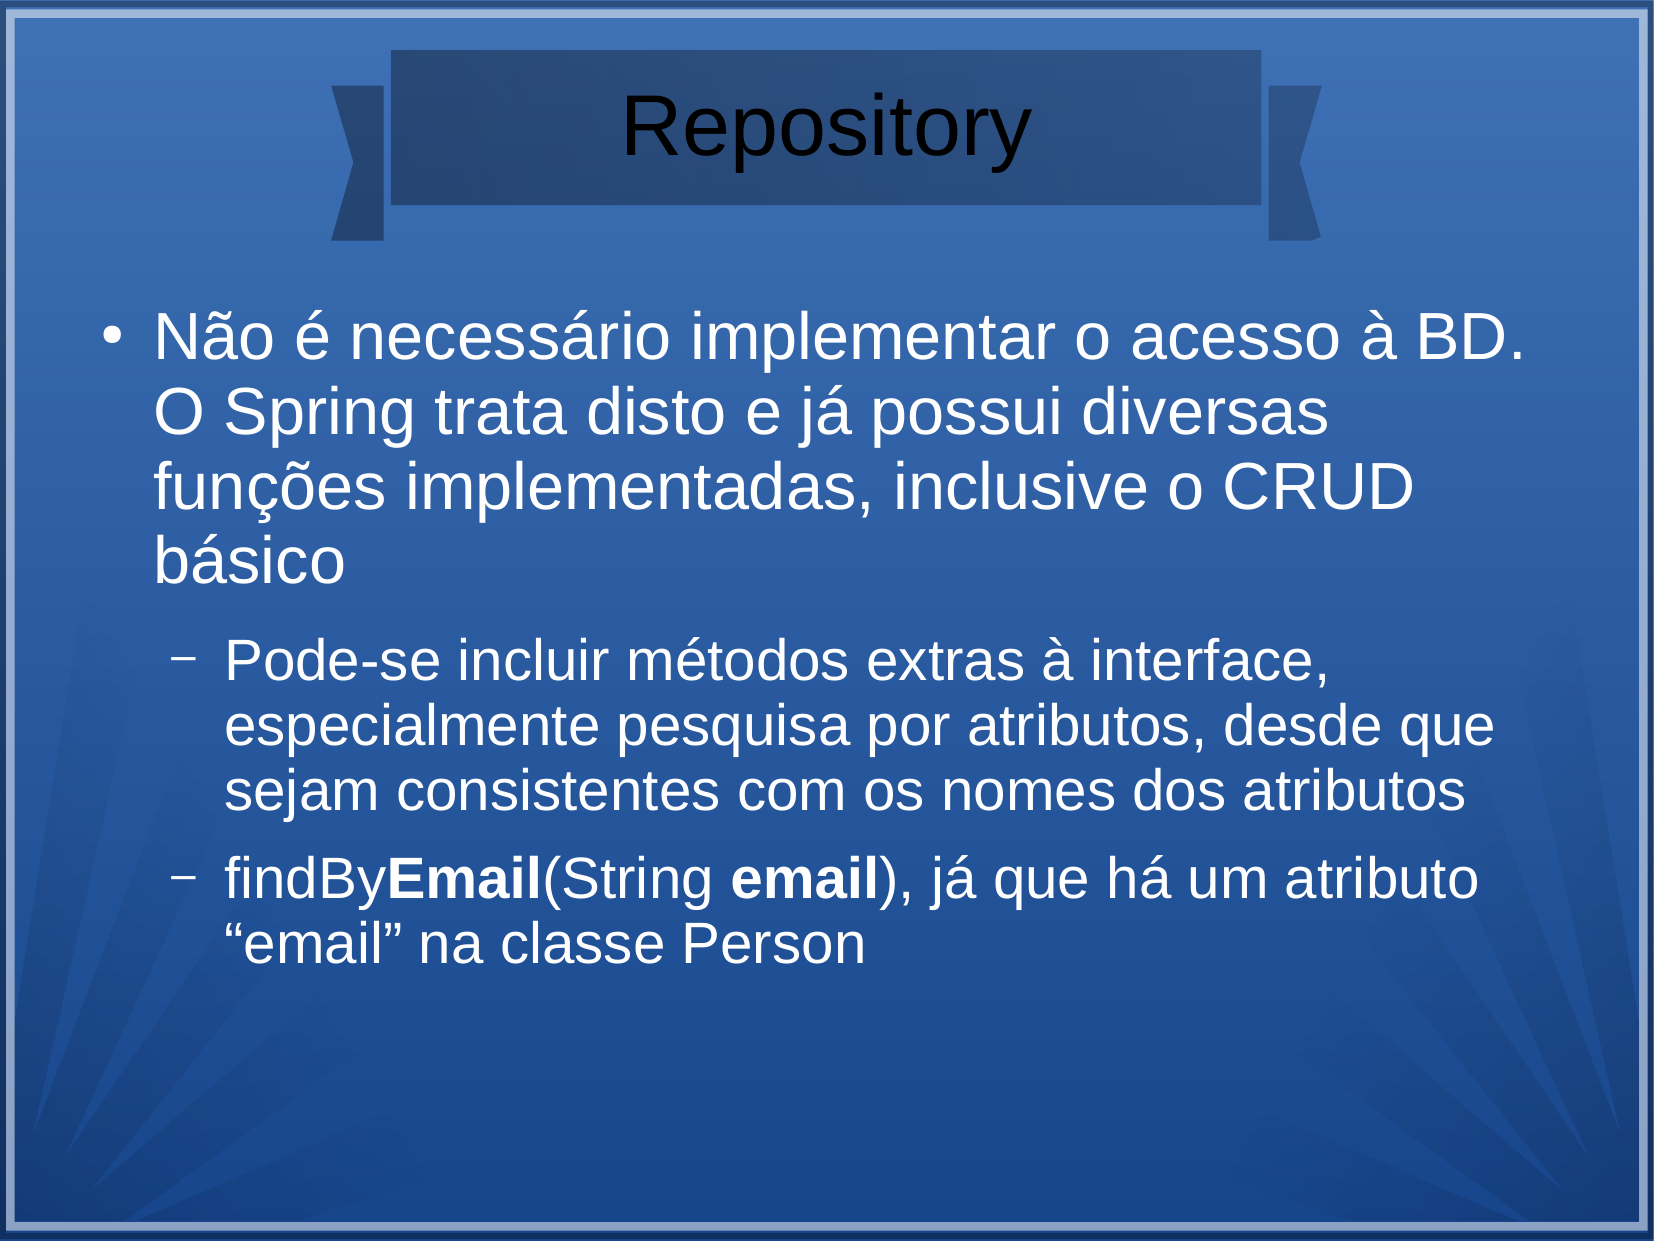

# Repository
Não é necessário implementar o acesso à BD. O Spring trata disto e já possui diversas funções implementadas, inclusive o CRUD básico
Pode-se incluir métodos extras à interface, especialmente pesquisa por atributos, desde que sejam consistentes com os nomes dos atributos
findByEmail(String email), já que há um atributo “email” na classe Person